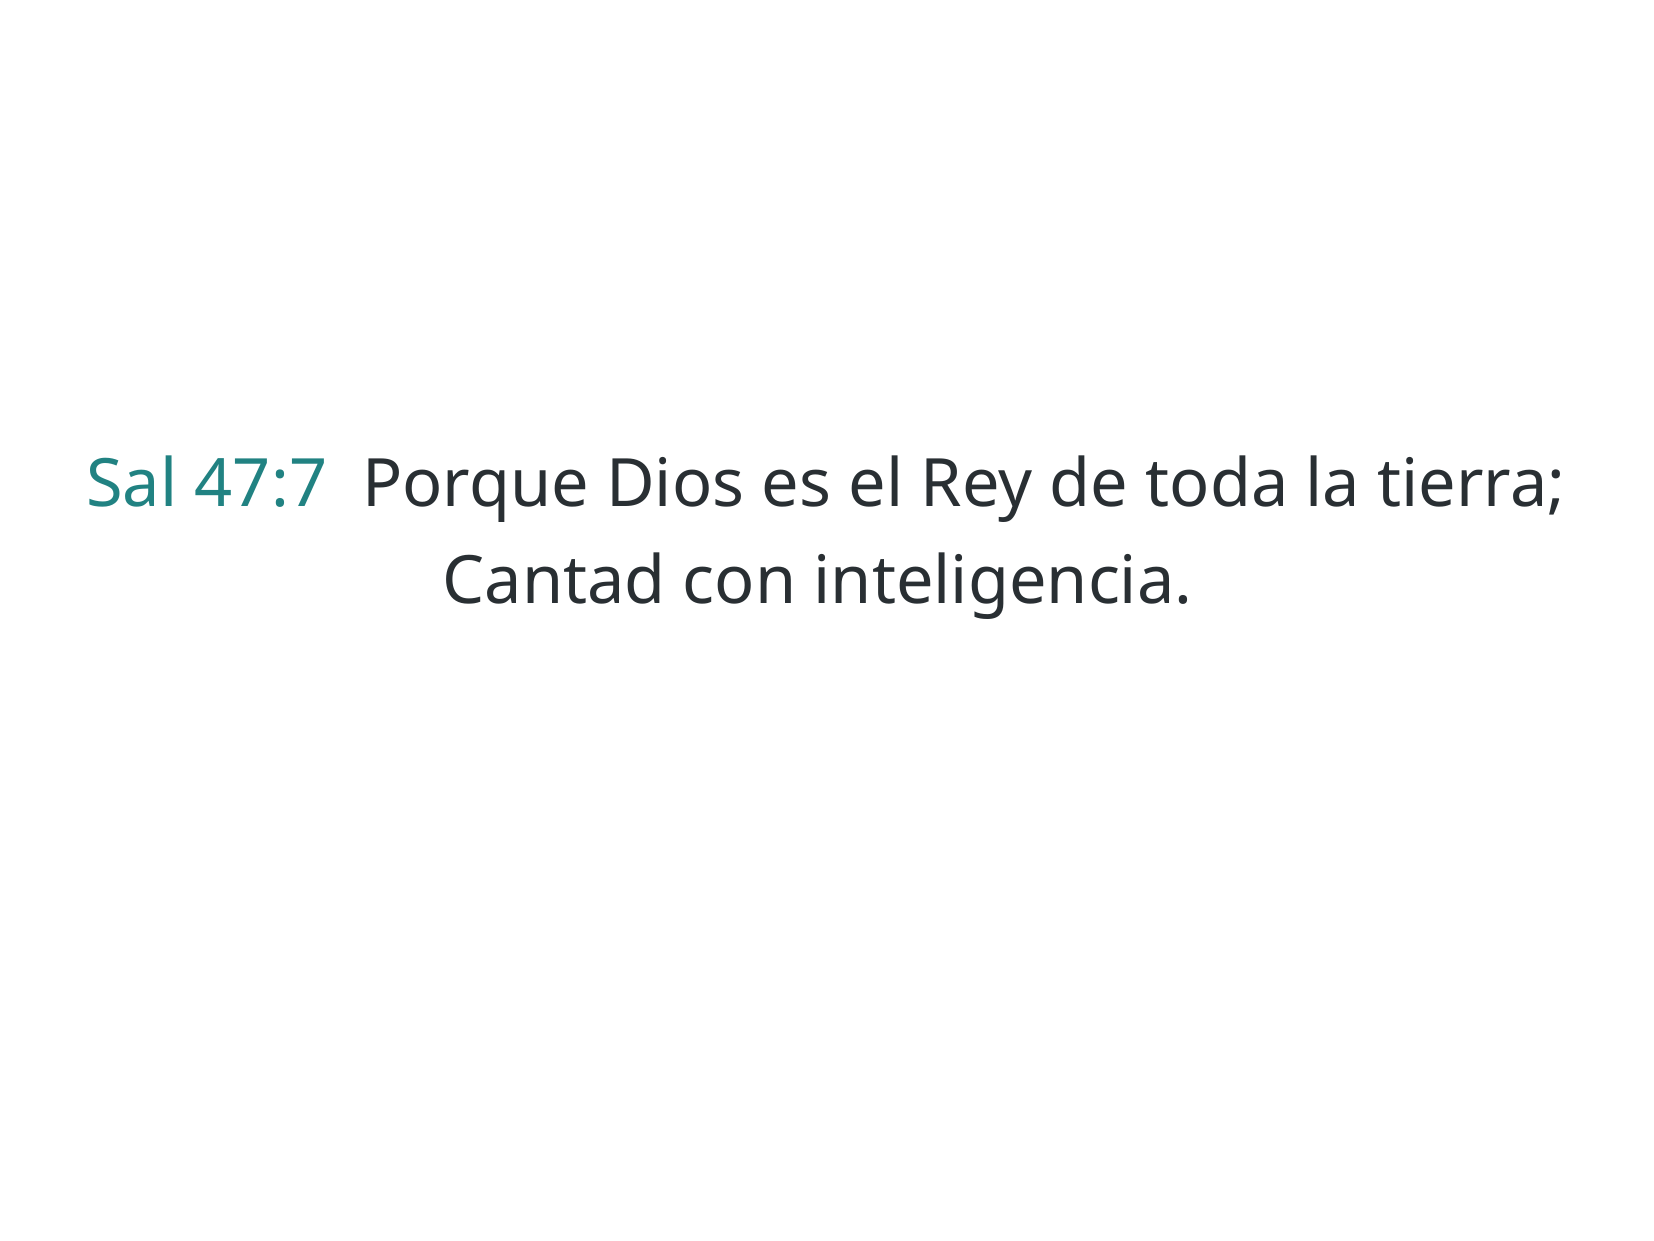

# Sal 47:7 Porque Dios es el Rey de toda la tierra;
Cantad con inteligencia.